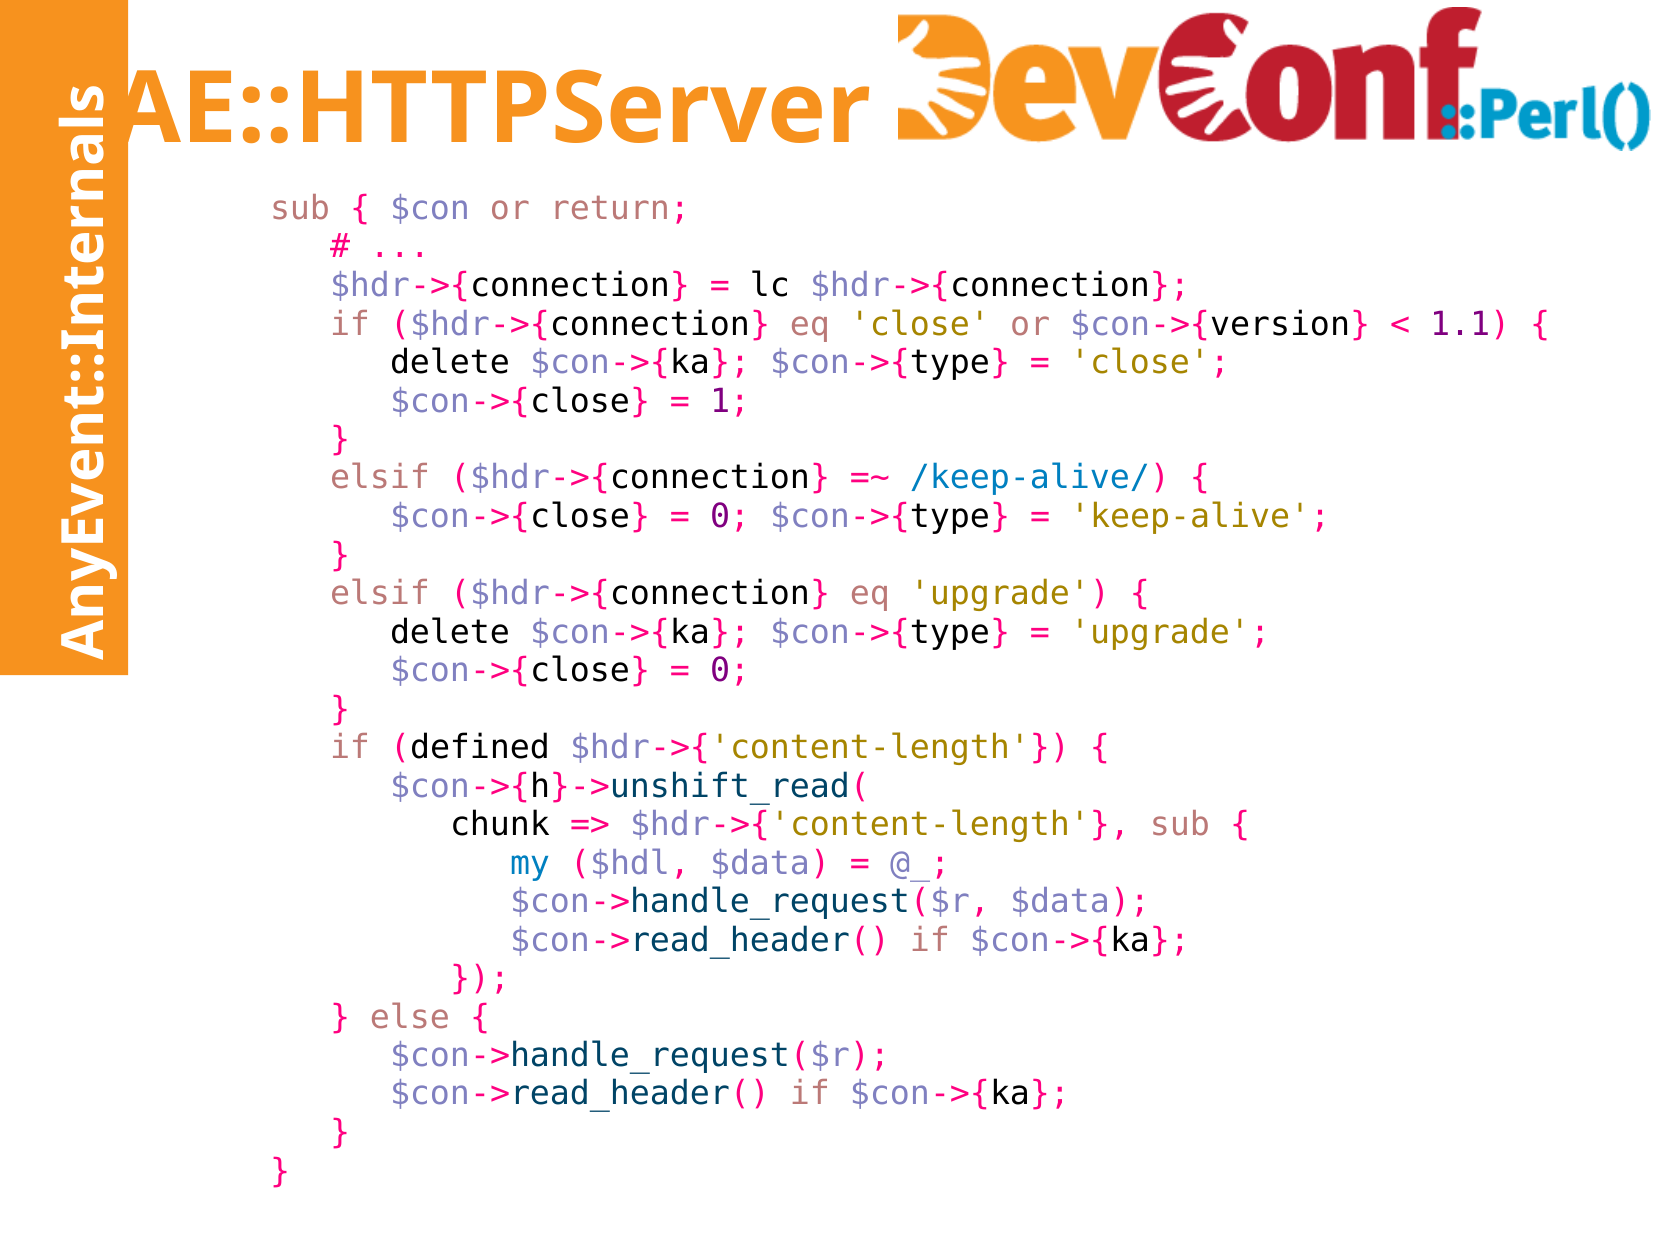

# AE::HTTPServer
 sub { $con or return;
 # ...
 $hdr->{connection} = lc $hdr->{connection};
 if ($hdr->{connection} eq 'close' or $con->{version} < 1.1) {
 delete $con->{ka}; $con->{type} = 'close';
 $con->{close} = 1;
 }
 elsif ($hdr->{connection} =~ /keep-alive/) {
 $con->{close} = 0; $con->{type} = 'keep-alive';
 }
 elsif ($hdr->{connection} eq 'upgrade') {
 delete $con->{ka}; $con->{type} = 'upgrade';
 $con->{close} = 0;
 }
 if (defined $hdr->{'content-length'}) {
 $con->{h}->unshift_read(
 chunk => $hdr->{'content-length'}, sub {
 my ($hdl, $data) = @_;
 $con->handle_request($r, $data);
 $con->read_header() if $con->{ka};
 });
 } else {
 $con->handle_request($r);
 $con->read_header() if $con->{ka};
 }
 }
 AnyEvent::Internals